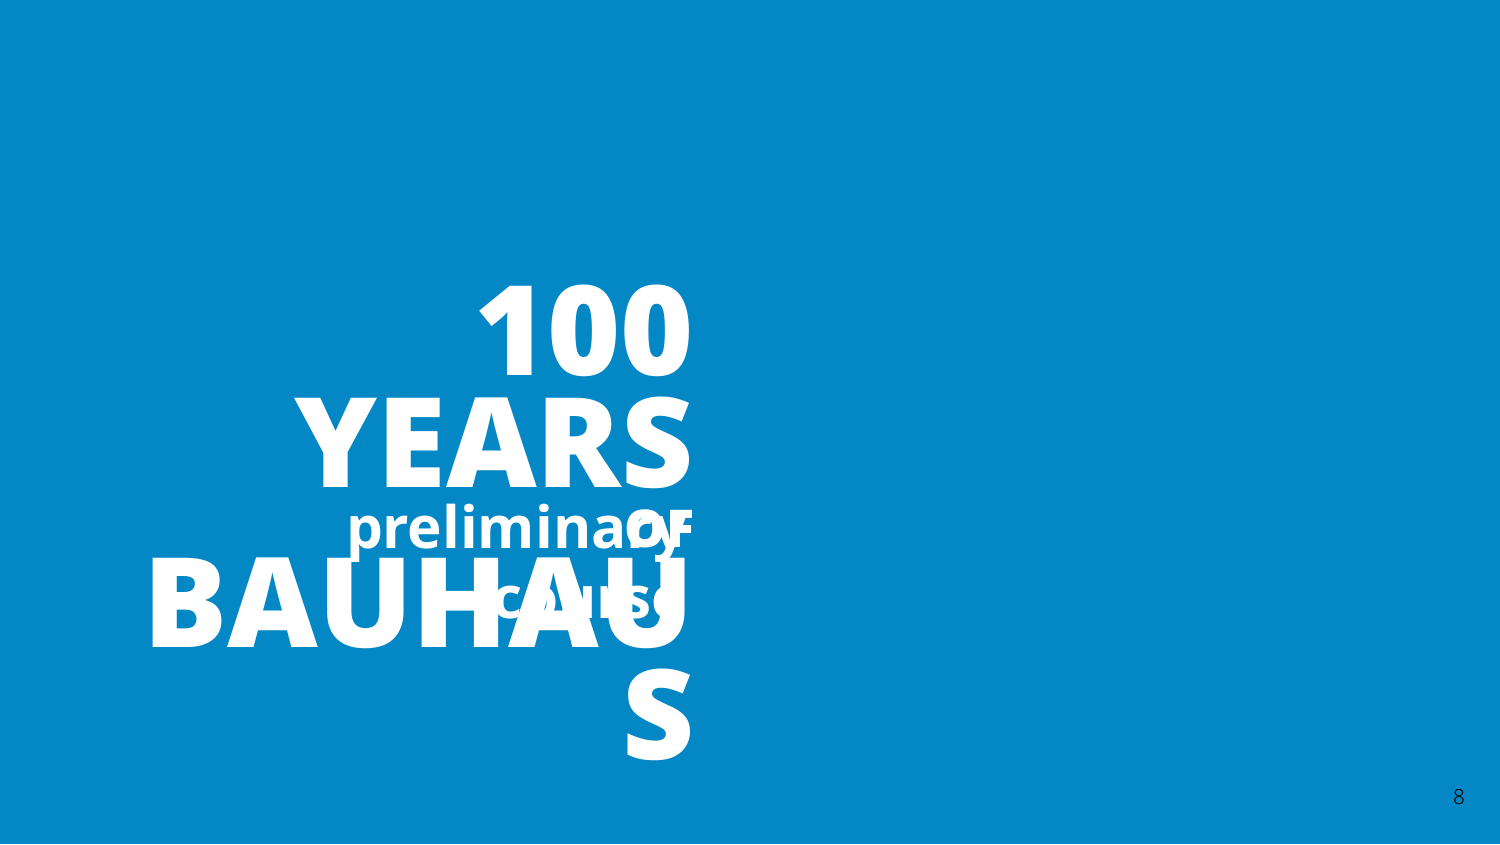

# 100 years of Bauhaus
preliminary course